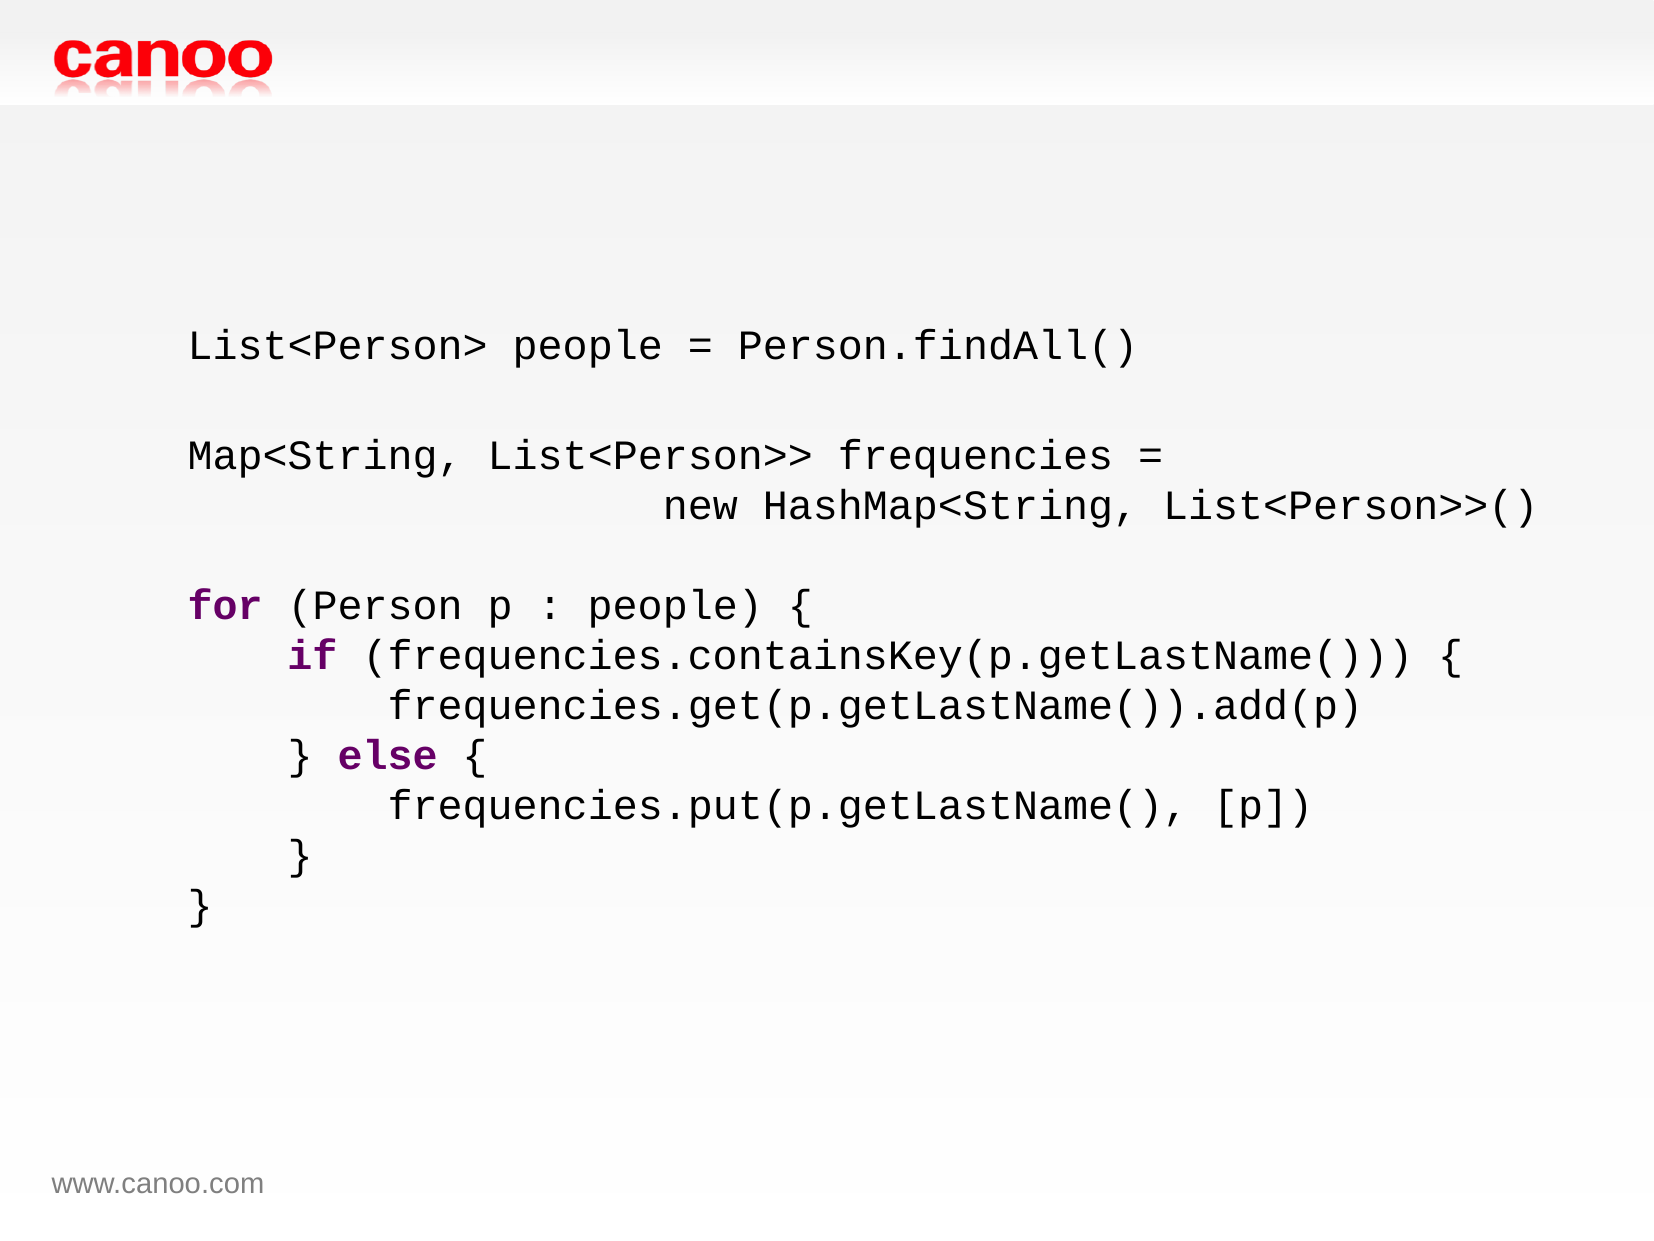

List<Person> people = Person.findAll()
Map<String, List<Person>> frequencies =
 new HashMap<String, List<Person>>()
for (Person p : people) {
 if (frequencies.containsKey(p.getLastName())) {
 frequencies.get(p.getLastName()).add(p)
 } else {
 frequencies.put(p.getLastName(), [p])
 }
}